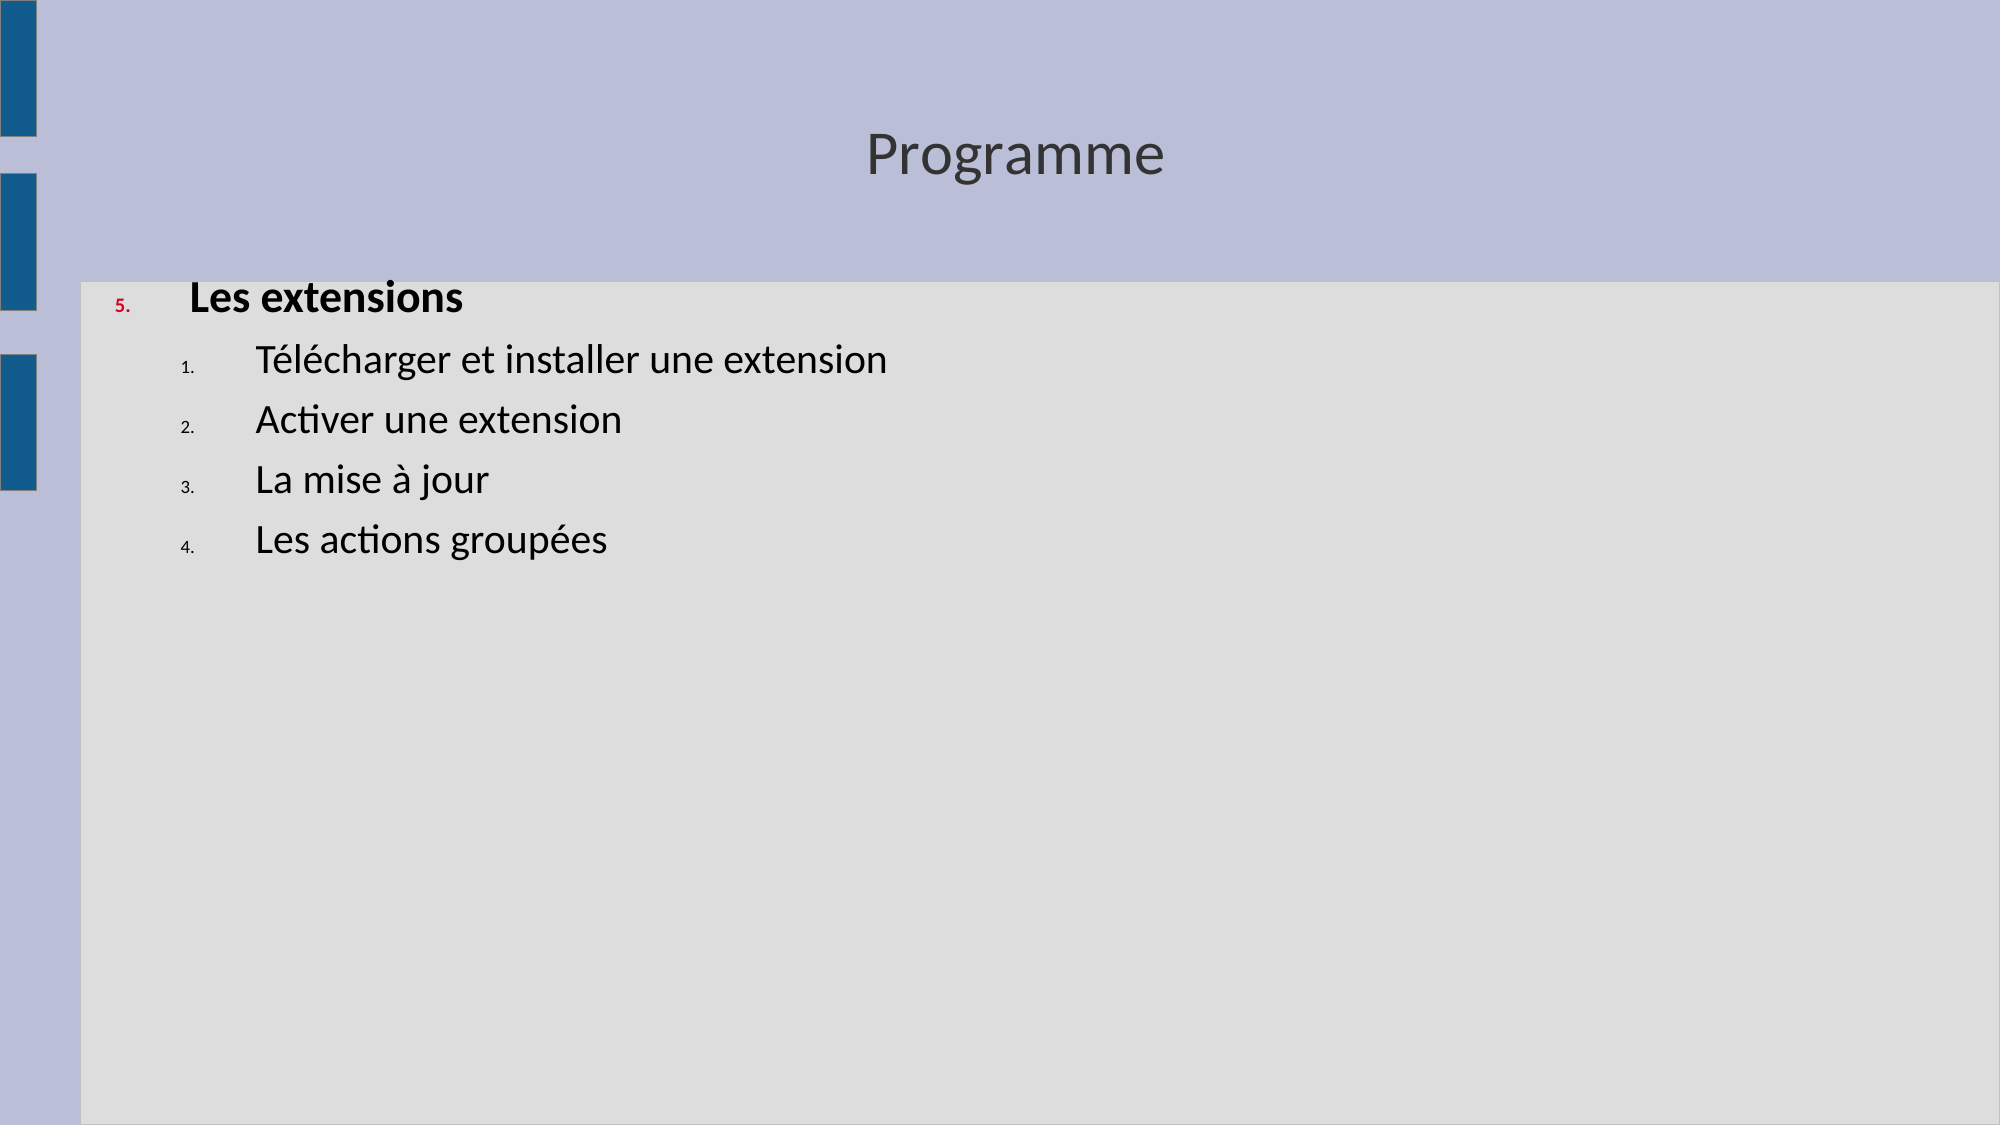

# Programme
Les extensions
Télécharger et installer une extension
Activer une extension
La mise à jour
Les actions groupées